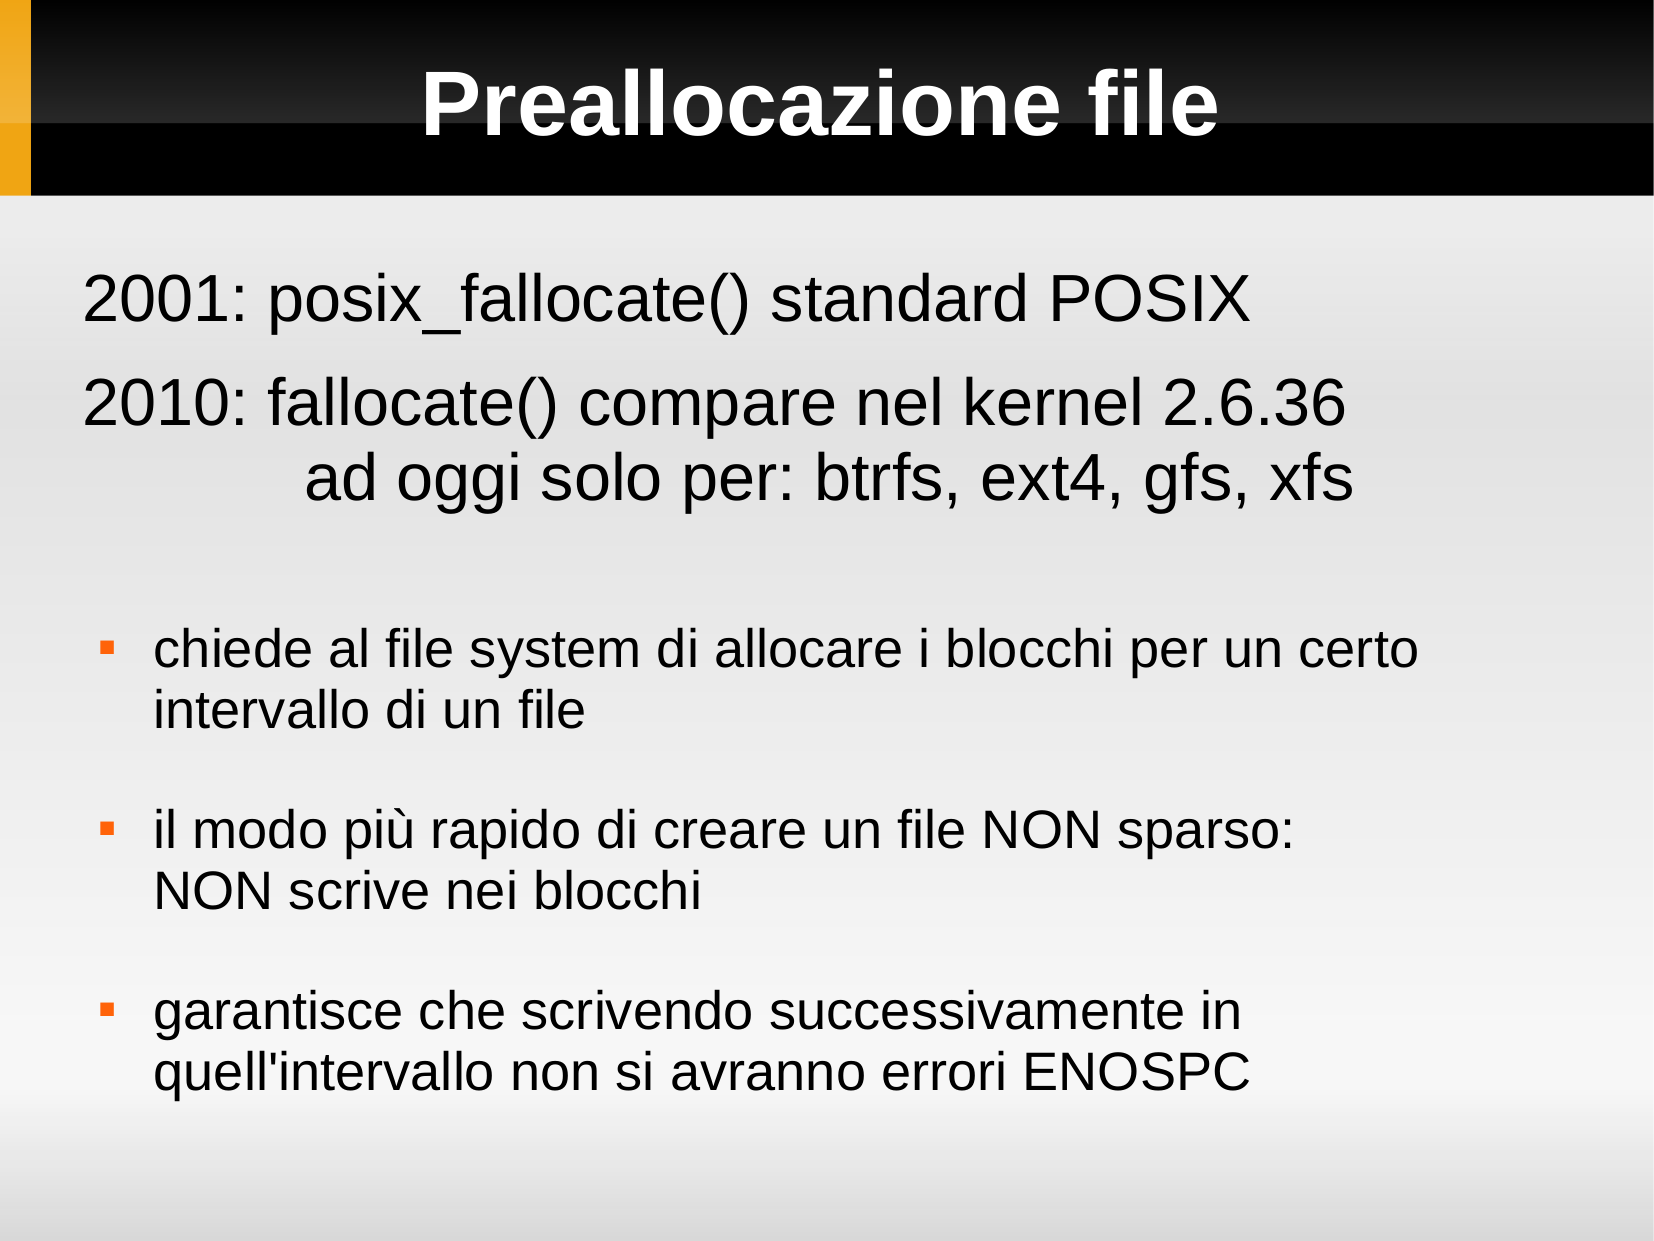

# Preallocazione file
2001: posix_fallocate() standard POSIX
2010: fallocate() compare nel kernel 2.6.36
			ad oggi solo per: btrfs, ext4, gfs, xfs
chiede al file system di allocare i blocchi per un certo intervallo di un file
il modo più rapido di creare un file NON sparso:
NON scrive nei blocchi
garantisce che scrivendo successivamente in quell'intervallo non si avranno errori ENOSPC